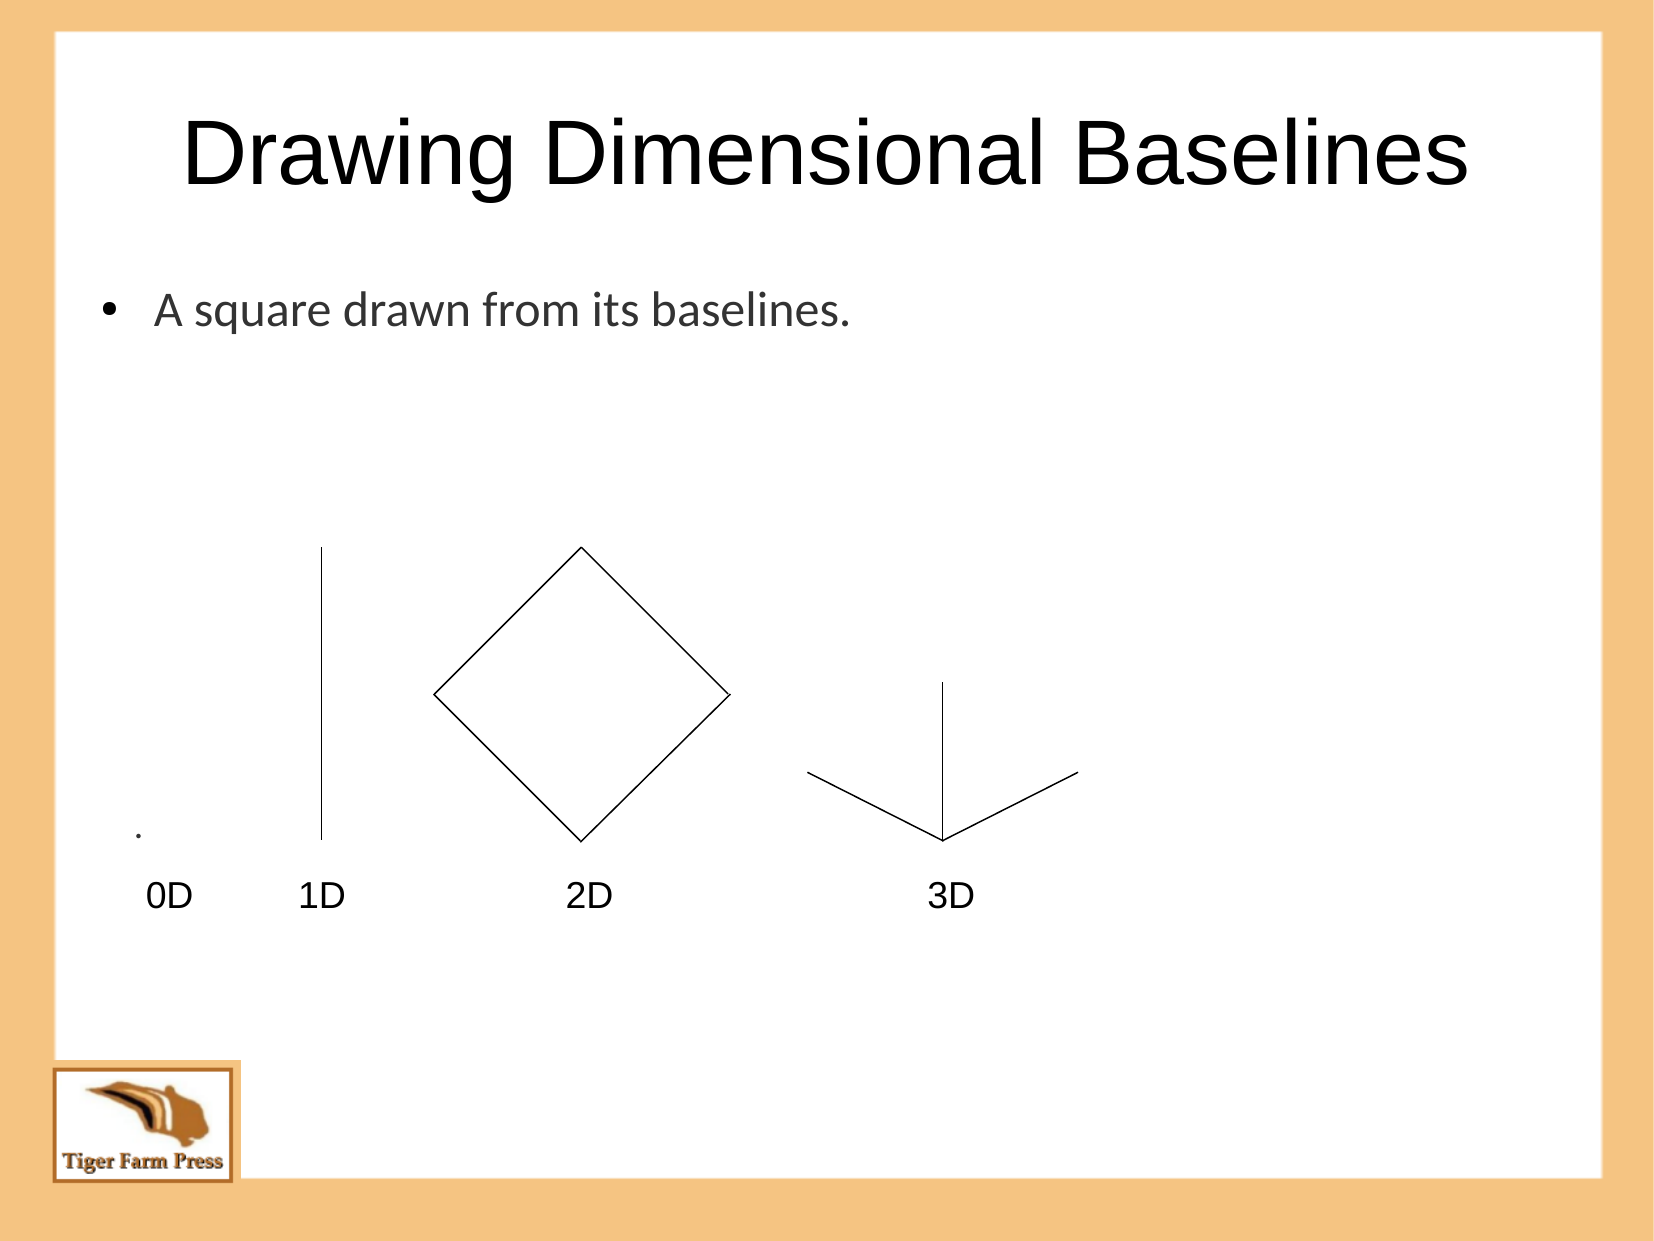

# Drawing Dimensional Baselines
A square drawn from its baselines.
 .
 0D 1D 2D 3D